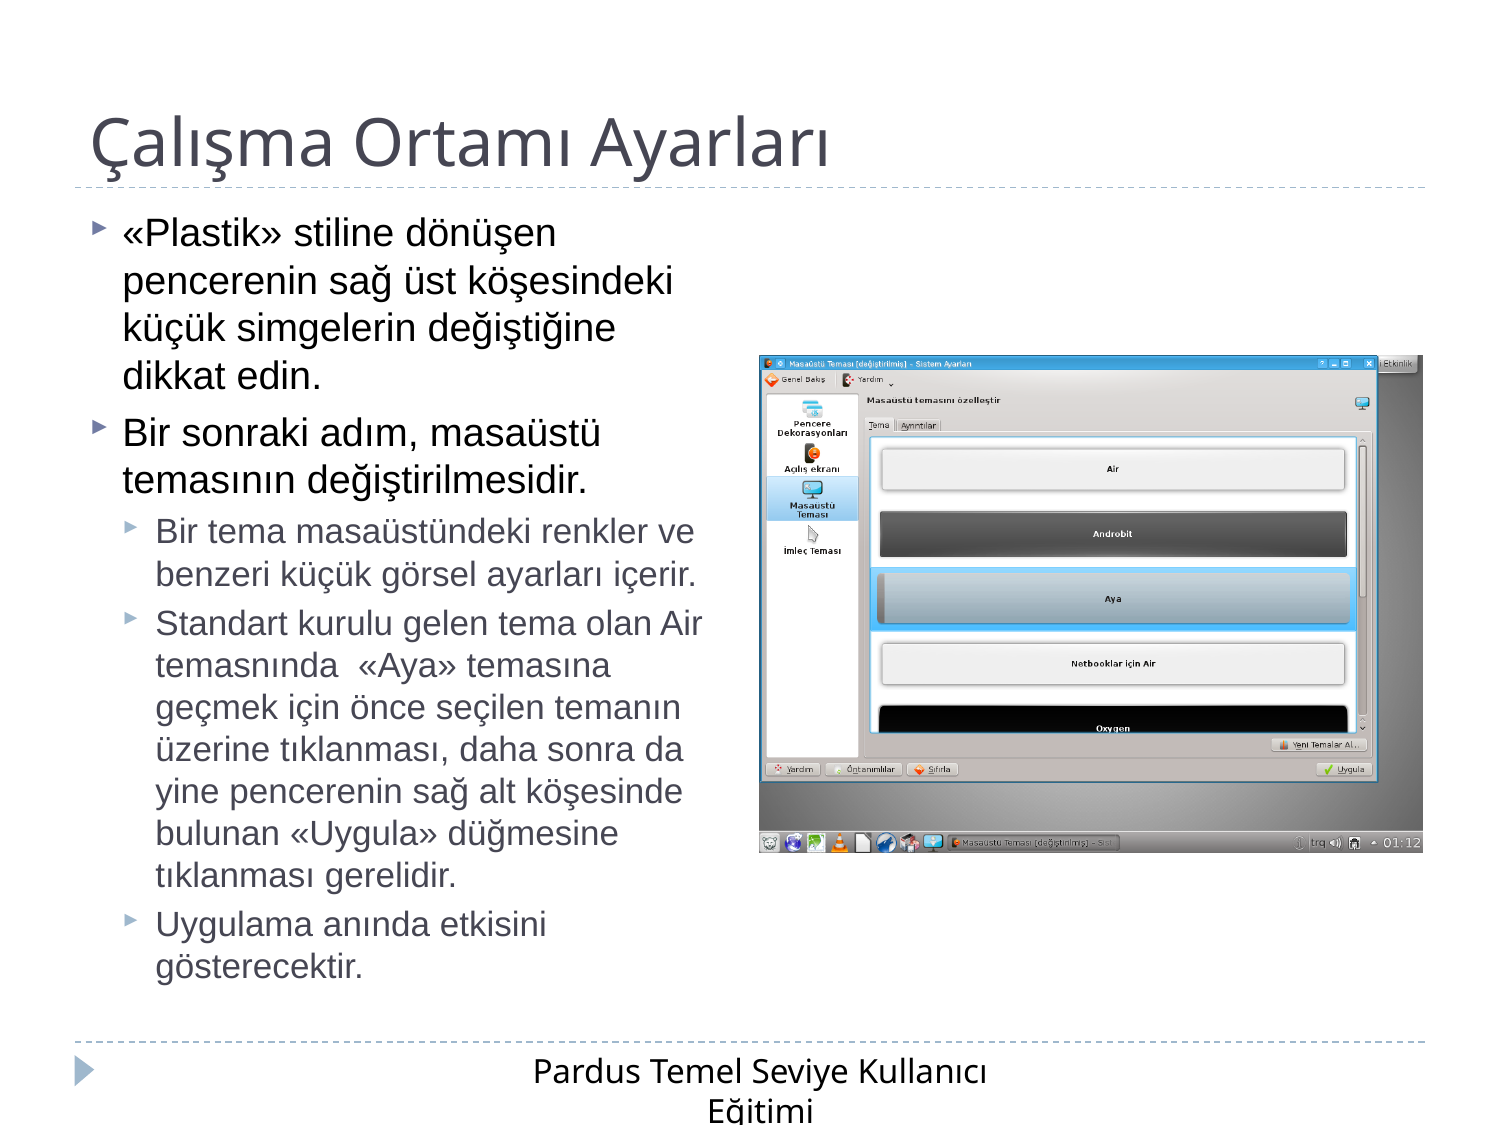

# Çalışma Ortamı Ayarları
«Plastik» stiline dönüşen pencerenin sağ üst köşesindeki küçük simgelerin değiştiğine dikkat edin.
Bir sonraki adım, masaüstü temasının değiştirilmesidir.
Bir tema masaüstündeki renkler ve benzeri küçük görsel ayarları içerir.
Standart kurulu gelen tema olan Air temasnında «Aya» temasına geçmek için önce seçilen temanın üzerine tıklanması, daha sonra da yine pencerenin sağ alt köşesinde bulunan «Uygula» düğmesine tıklanması gerelidir.
Uygulama anında etkisini gösterecektir.